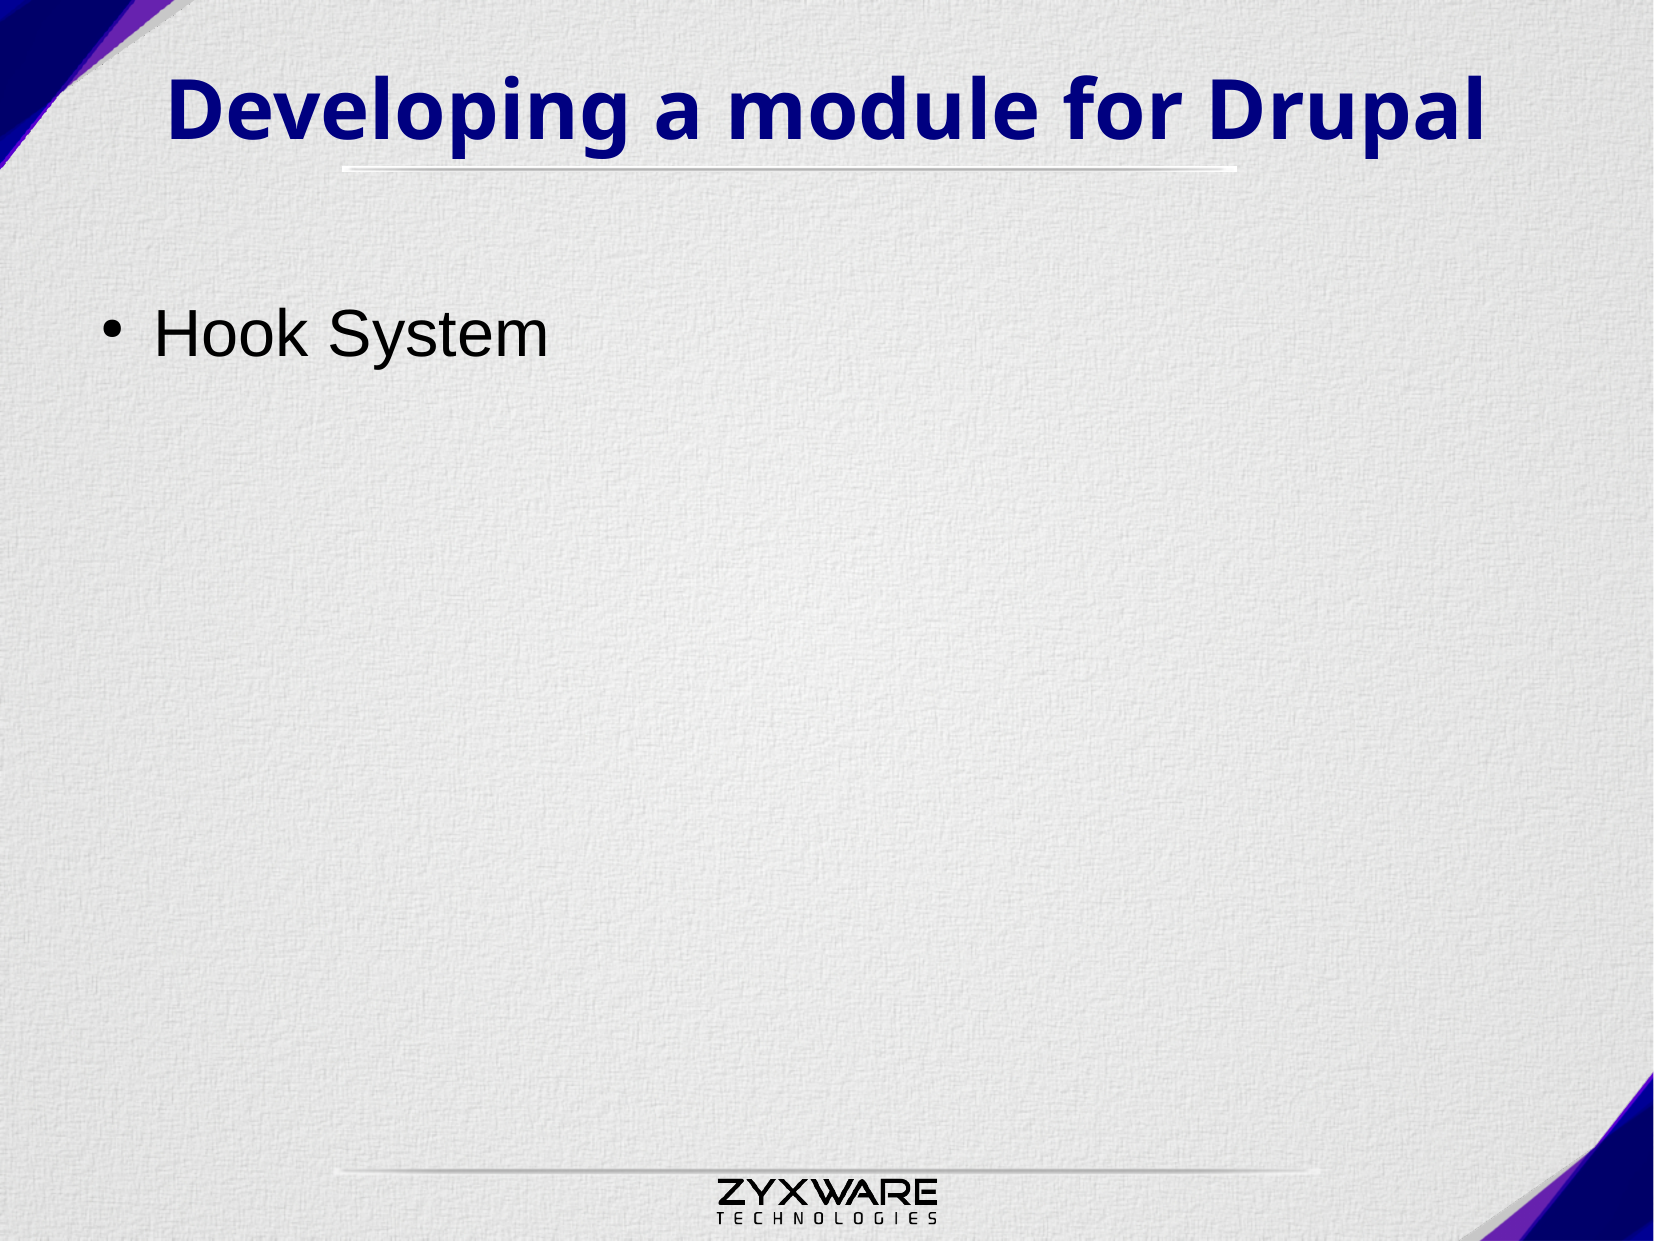

# Developing a module for Drupal
Hook System